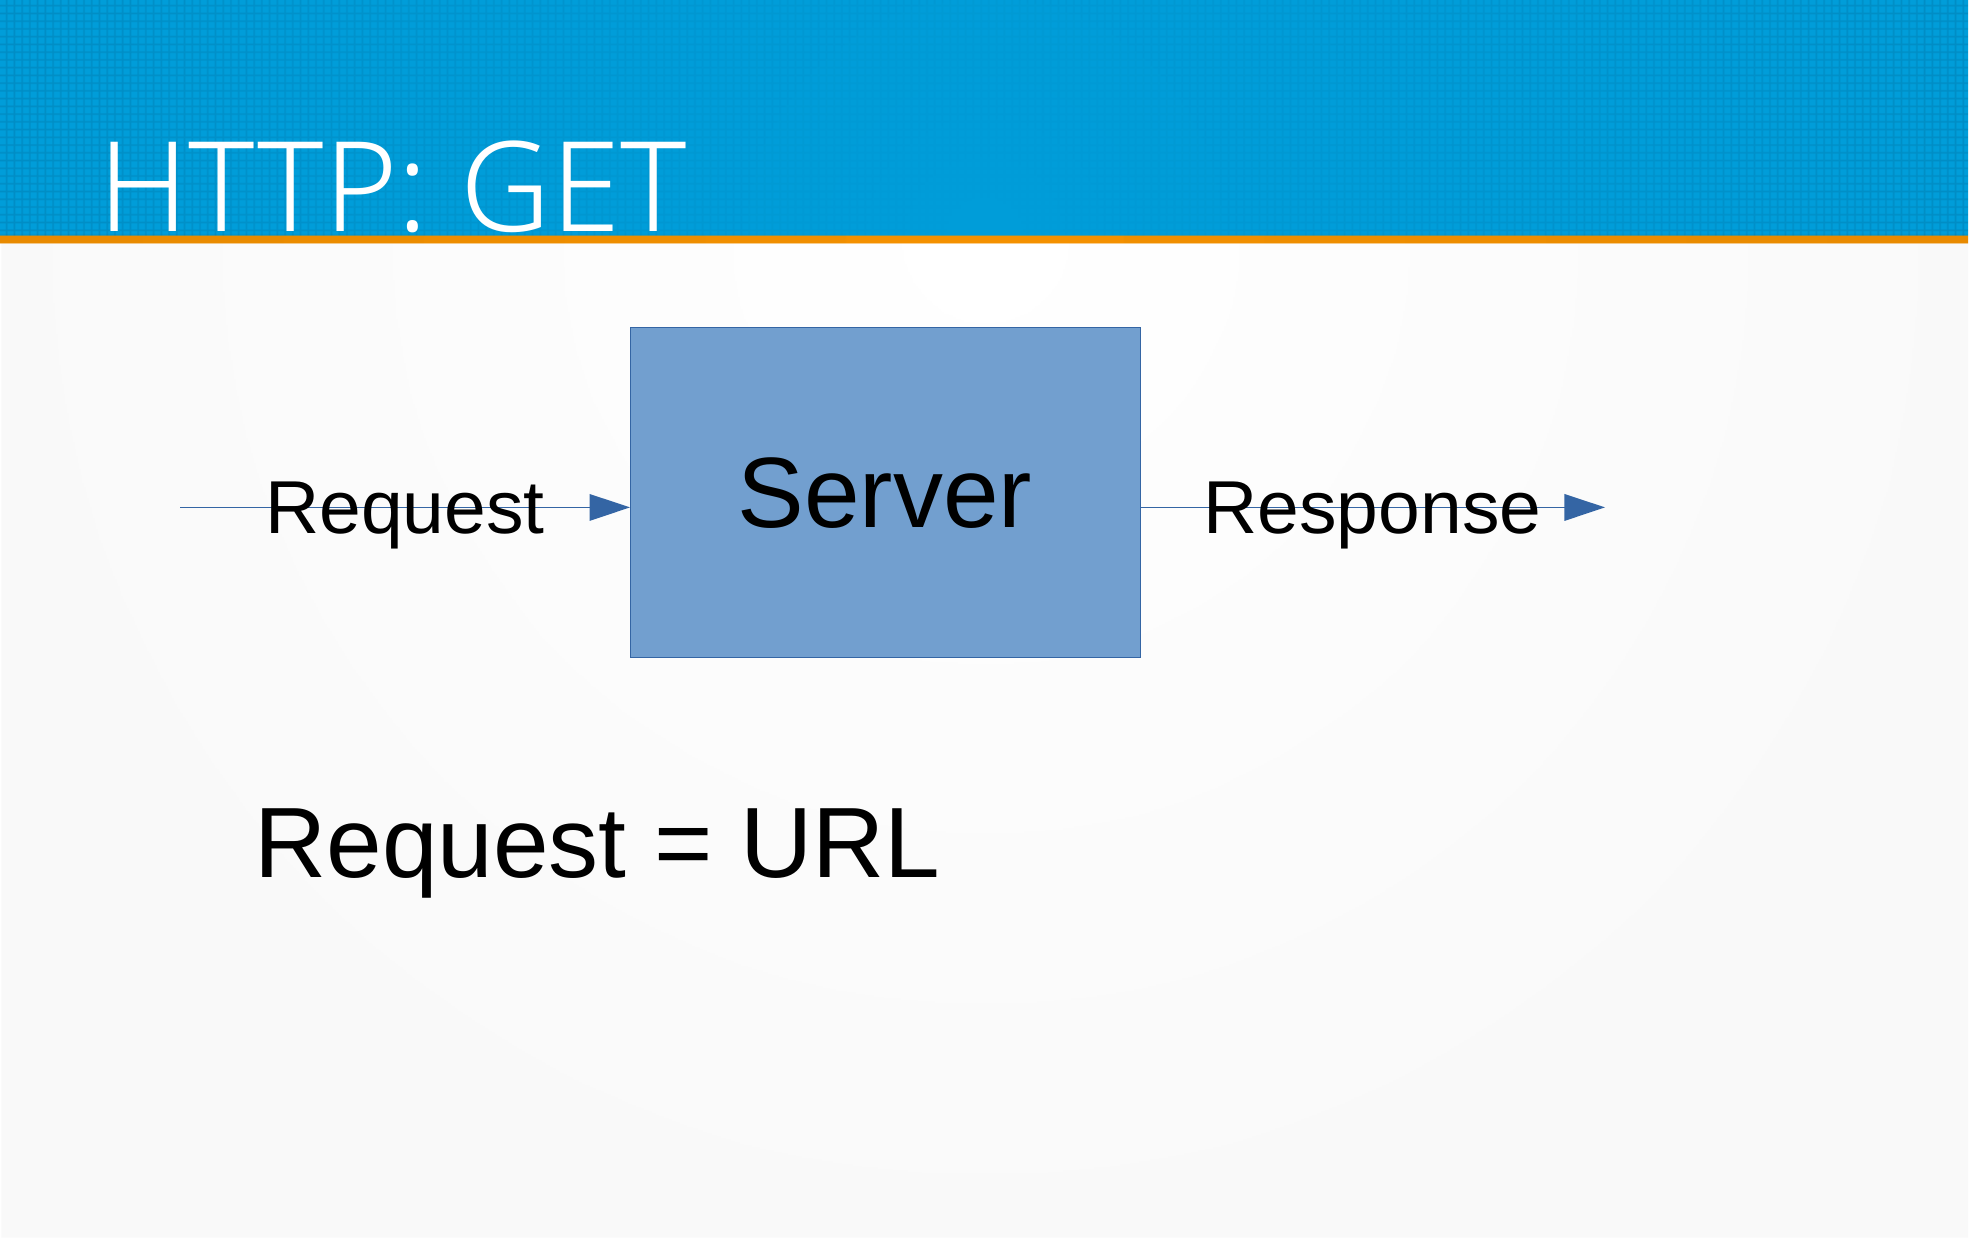

# HTTP: GET
Server
Request
Response
Request = URL